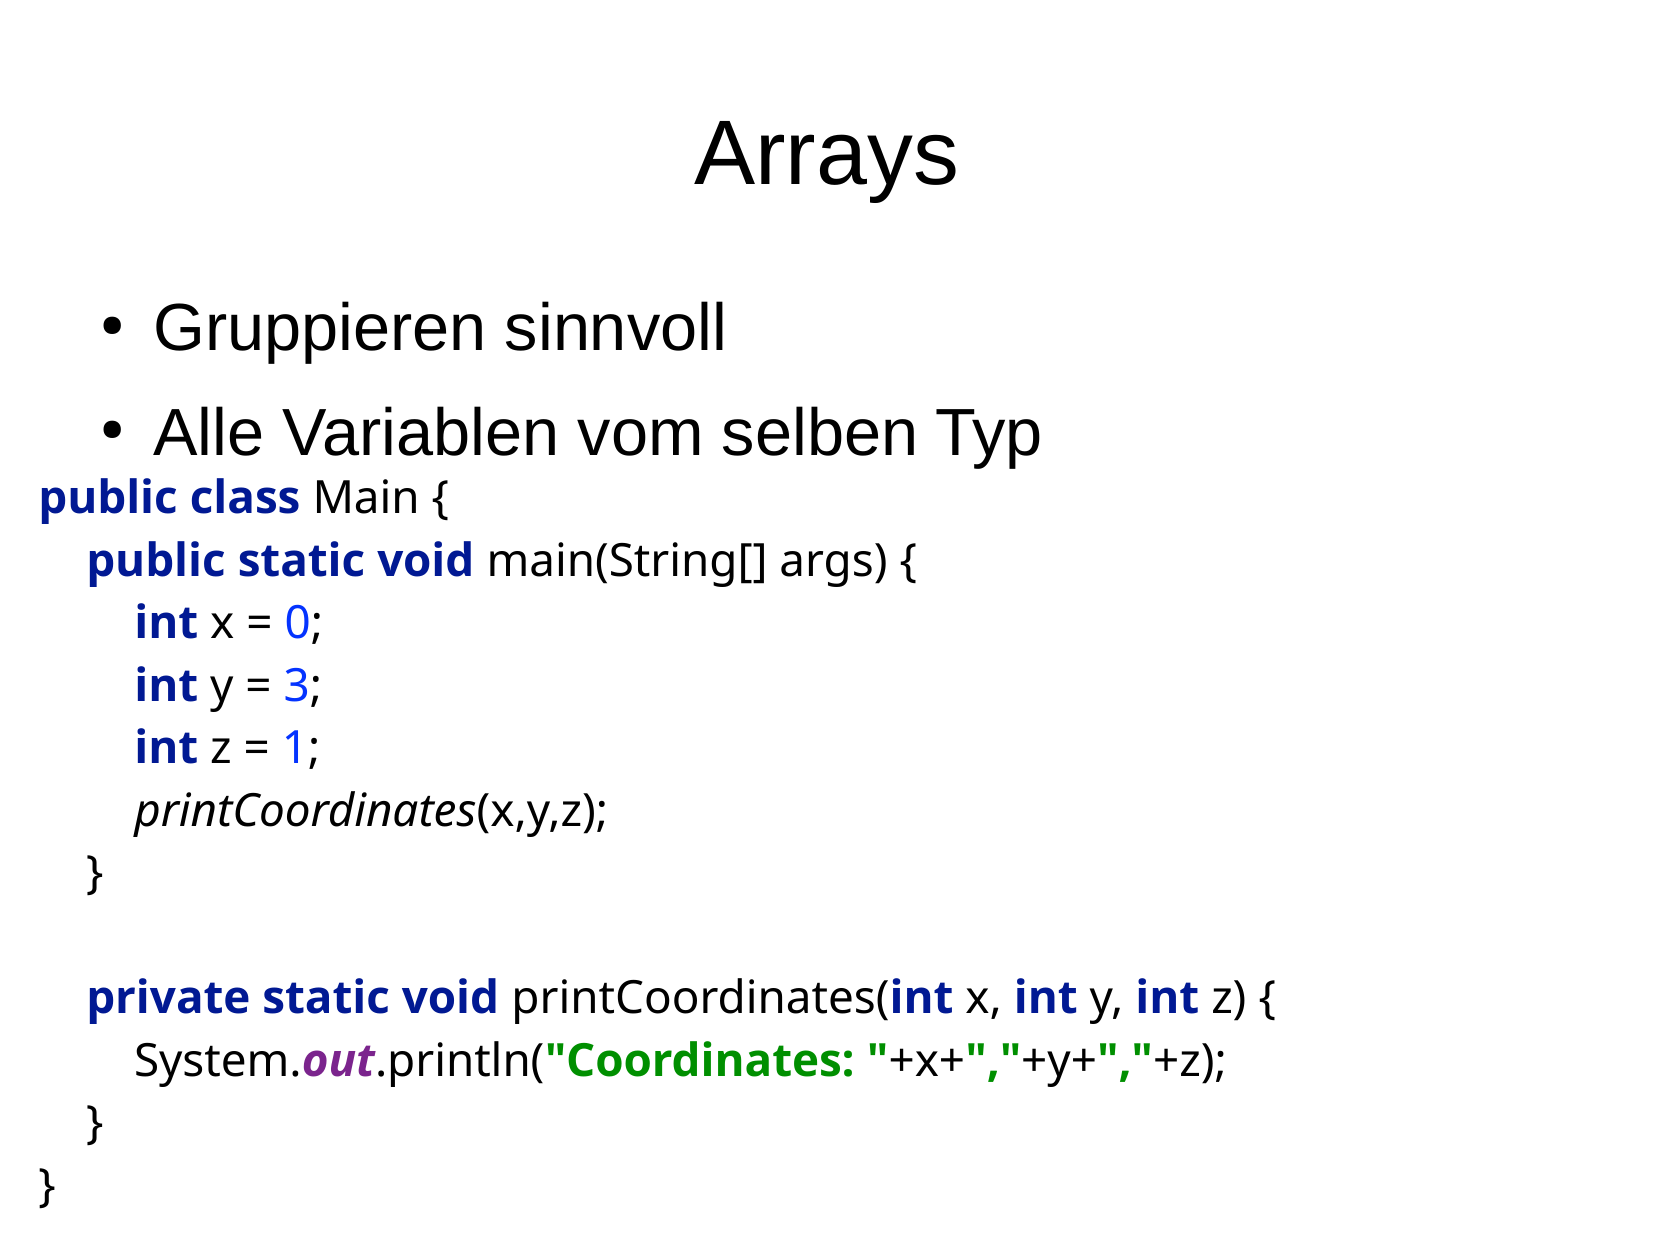

# Arrays
Gruppieren sinnvoll
Alle Variablen vom selben Typ
public class Main {
 public static void main(String[] args) {
 int x = 0;
 int y = 3;
 int z = 1;
 printCoordinates(x,y,z);
 }
 private static void printCoordinates(int x, int y, int z) {
 System.out.println("Coordinates: "+x+","+y+","+z);
 }
}